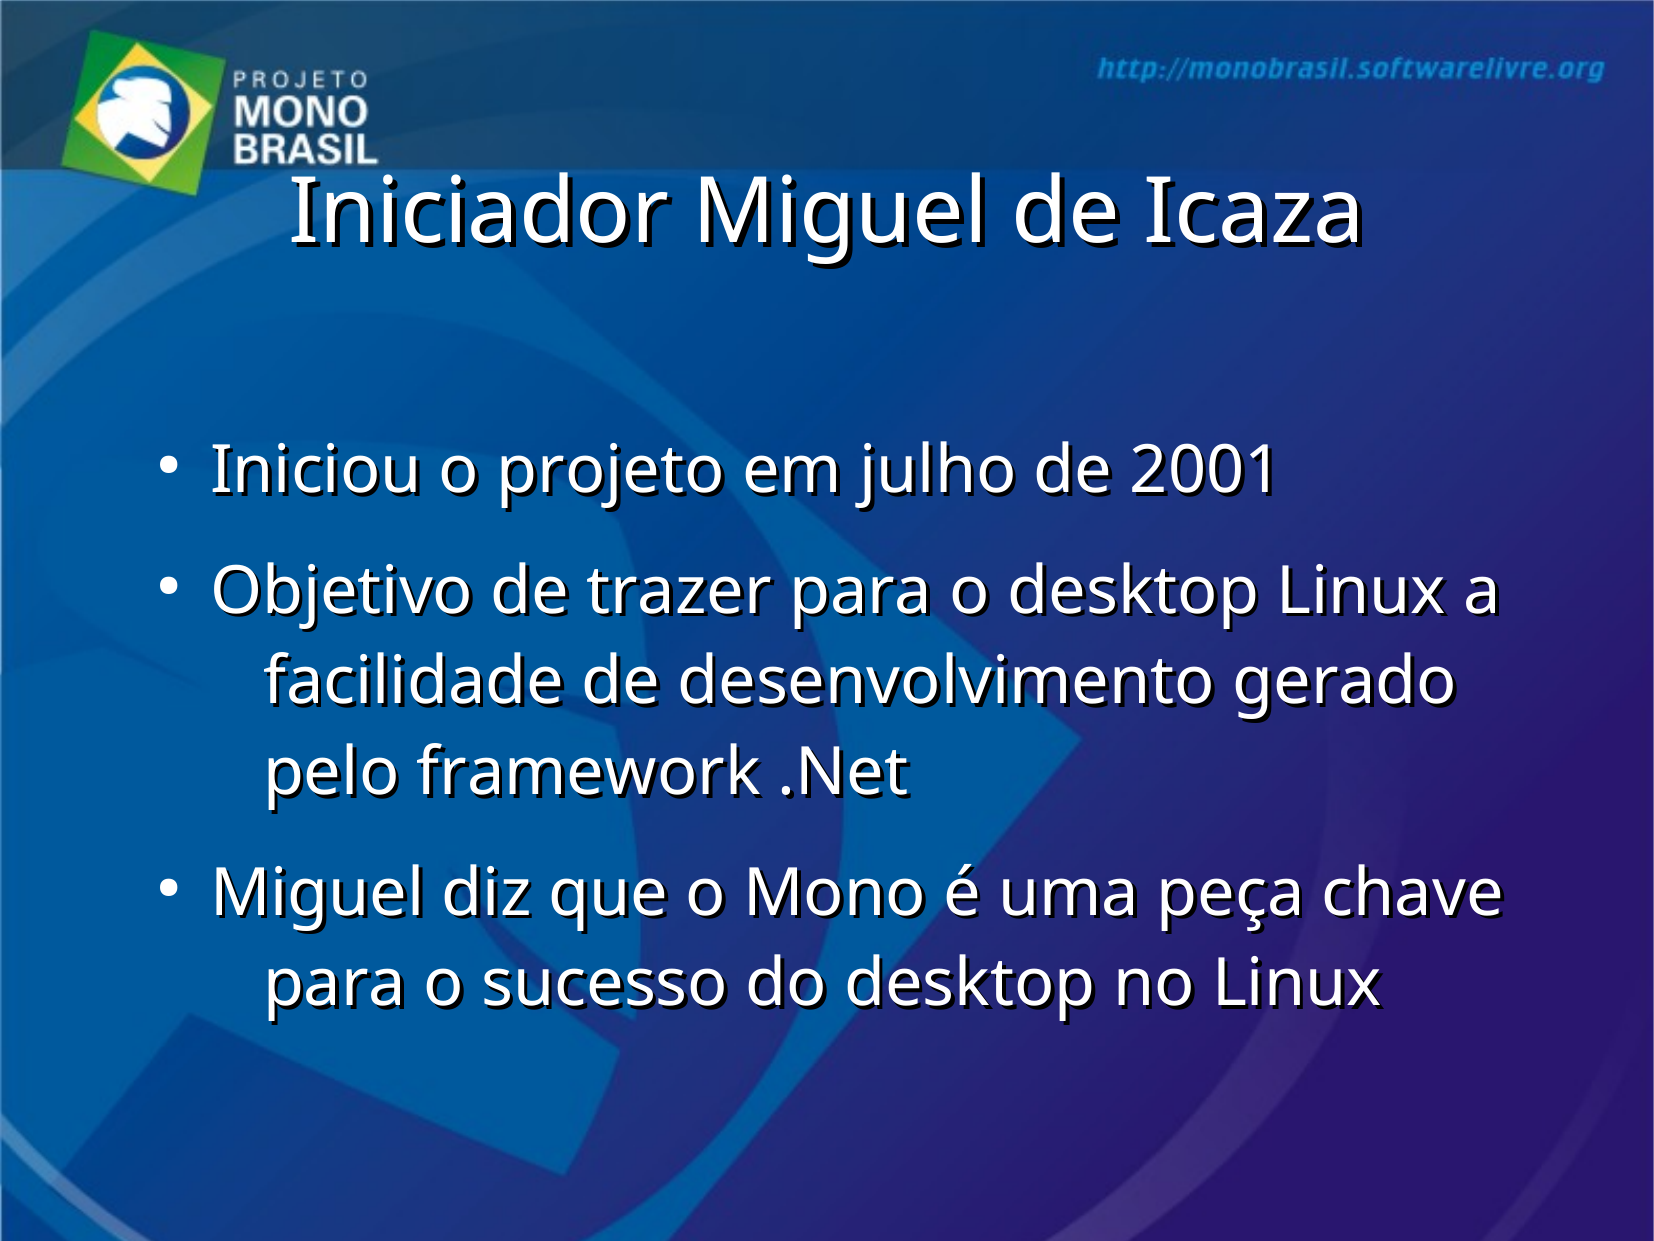

Iniciador Miguel de Icaza
# Iniciou o projeto em julho de 2001
Objetivo de trazer para o desktop Linux a facilidade de desenvolvimento gerado pelo framework .Net
Miguel diz que o Mono é uma peça chave para o sucesso do desktop no Linux